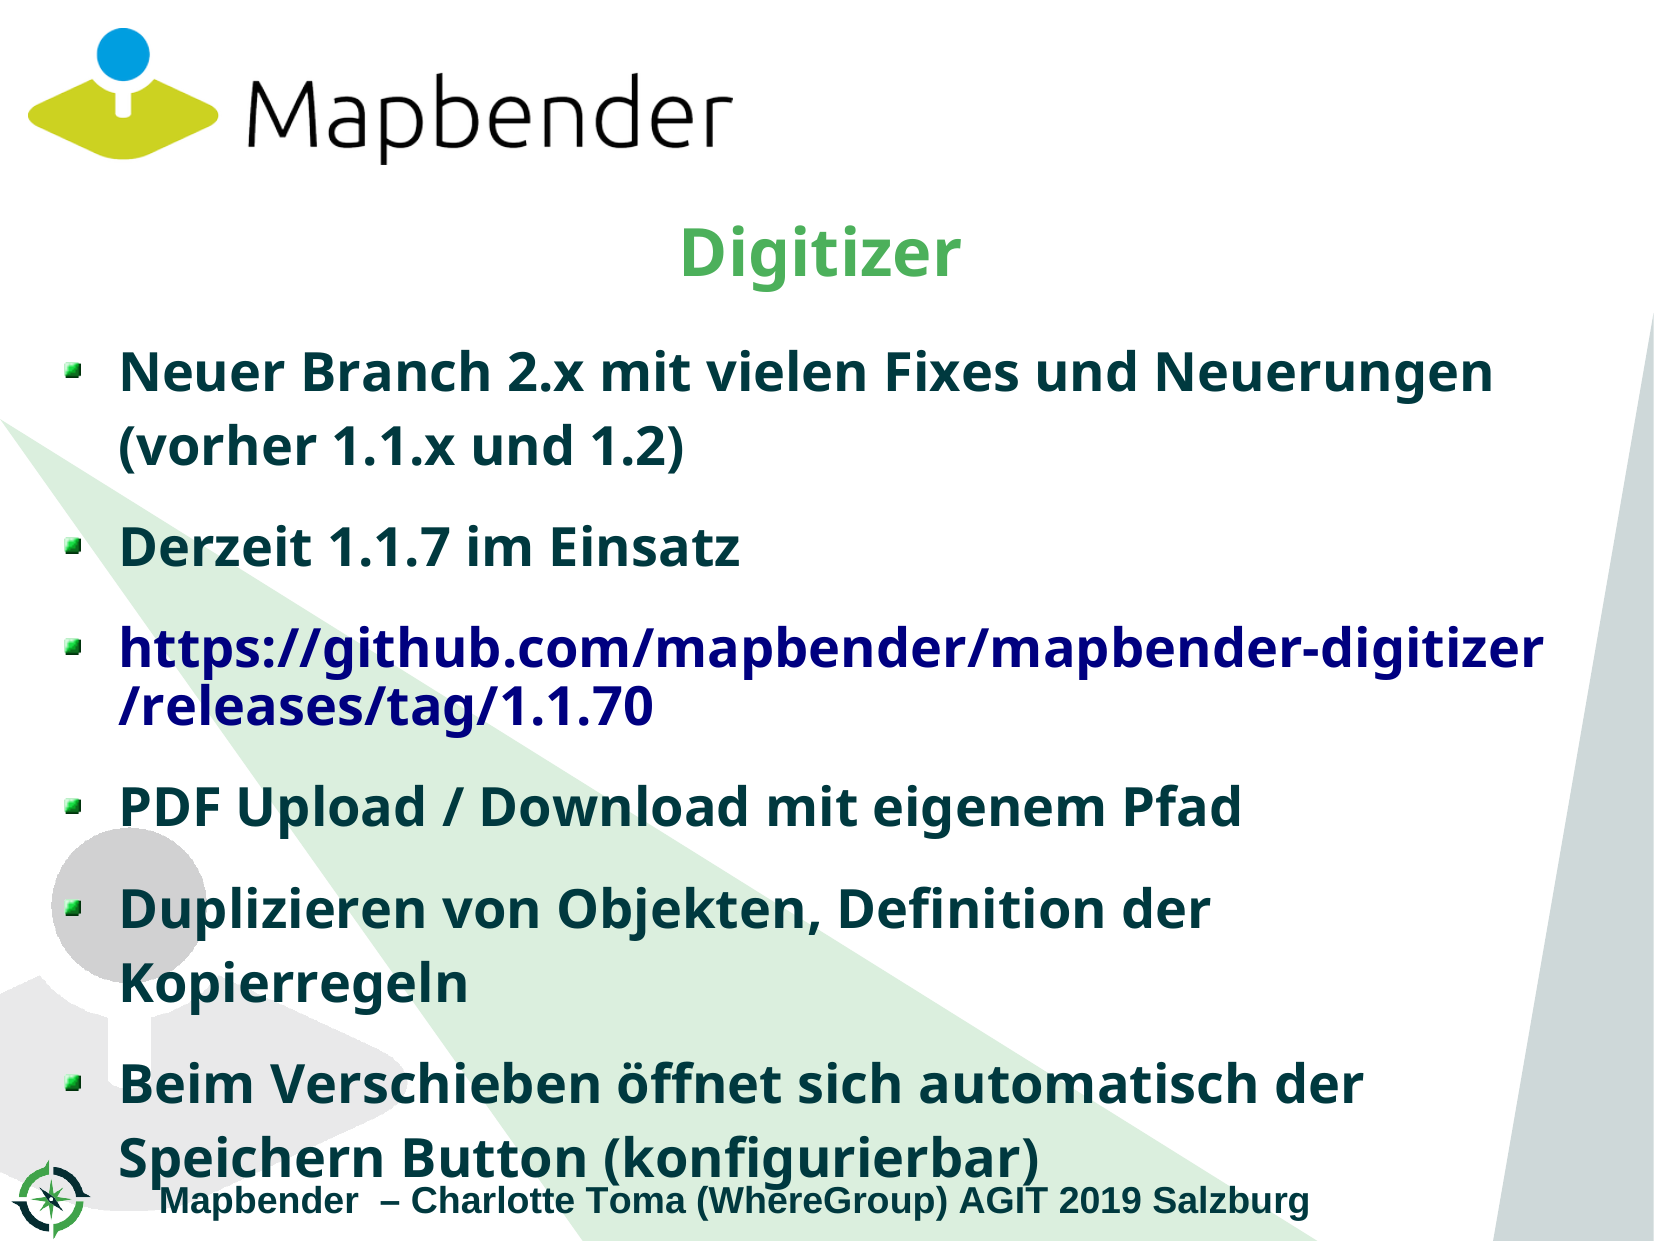

# Digitizer
Neuer Branch 2.x mit vielen Fixes und Neuerungen (vorher 1.1.x und 1.2)
Derzeit 1.1.7 im Einsatz
https://github.com/mapbender/mapbender-digitizer/releases/tag/1.1.70
PDF Upload / Download mit eigenem Pfad ­
Duplizieren von Objekten, Definition der Kopierregeln
Beim Verschieben öffnet sich automatisch der Speichern Button (konfigurierbar)